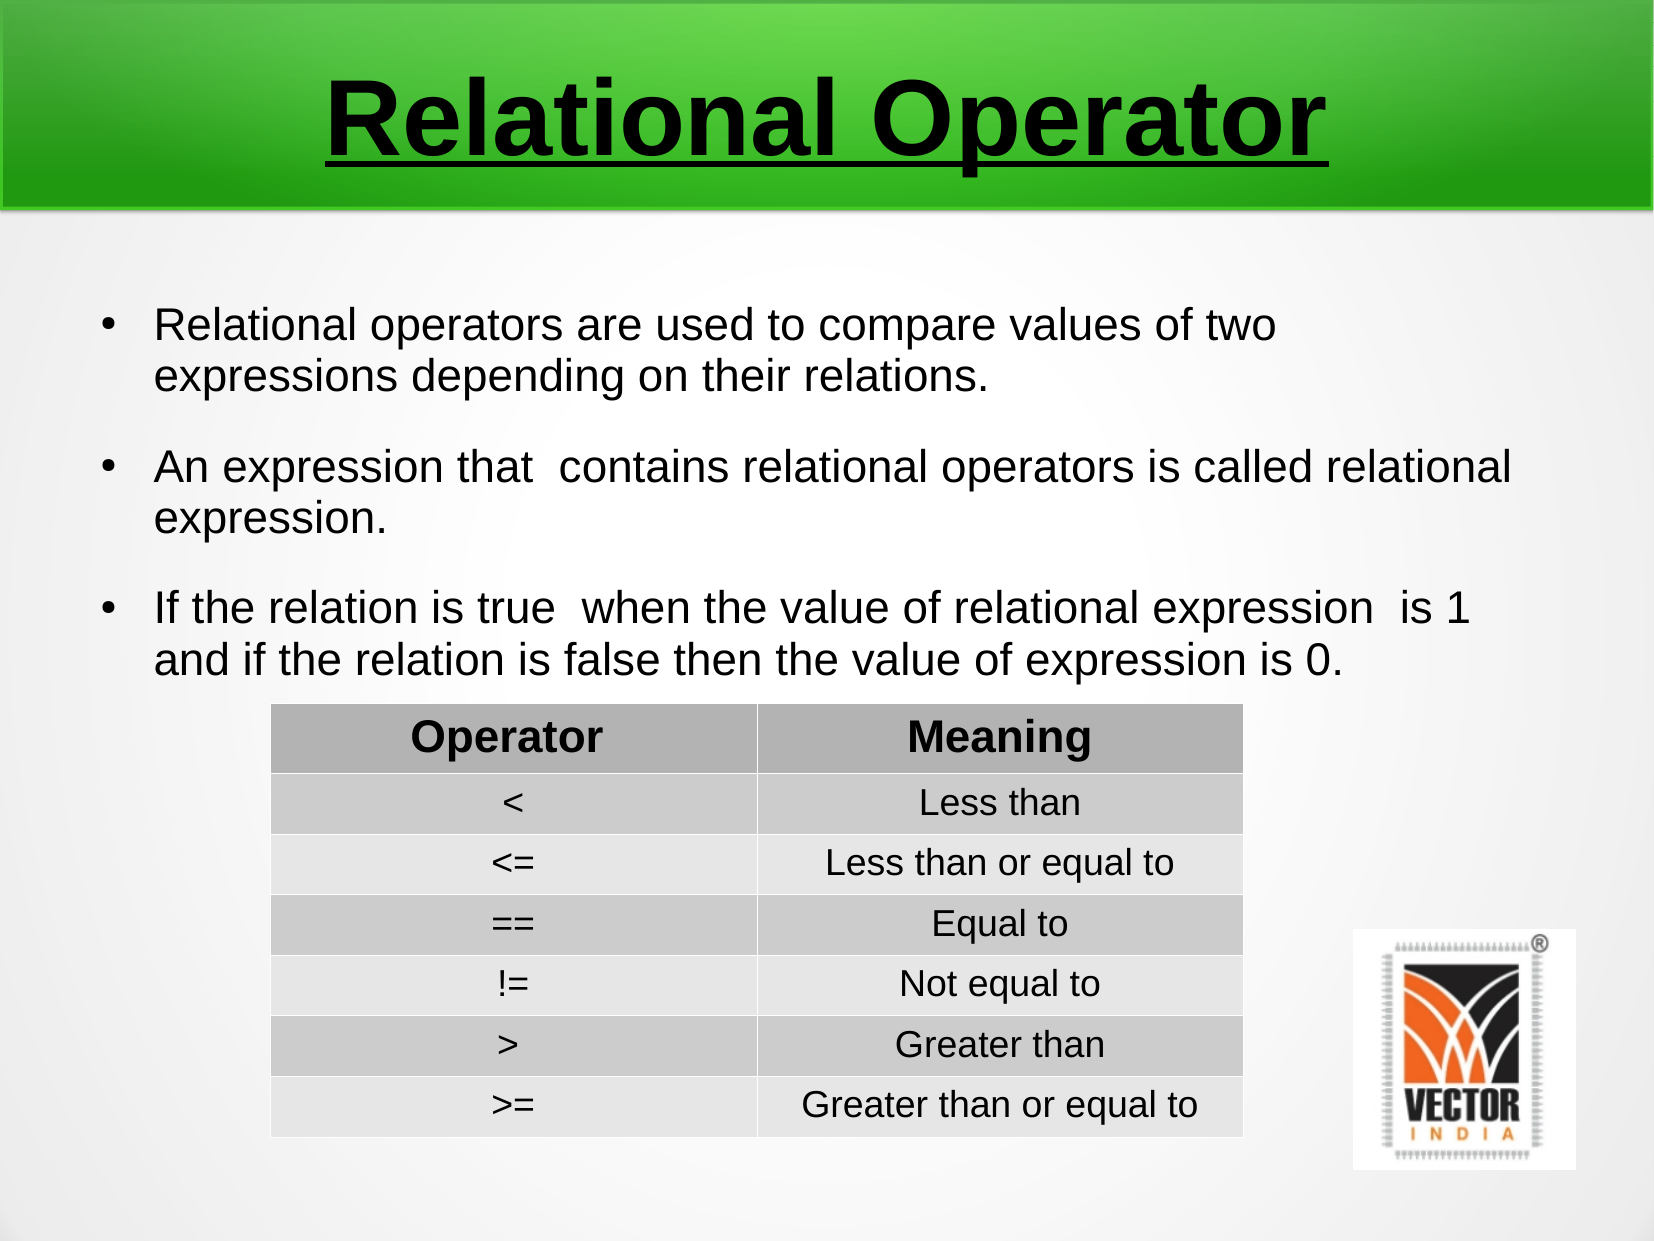

# Relational Operator
Relational operators are used to compare values of two expressions depending on their relations.
An expression that contains relational operators is called relational expression.
If the relation is true when the value of relational expression is 1 and if the relation is false then the value of expression is 0.
| Operator | Meaning |
| --- | --- |
| < | Less than |
| <= | Less than or equal to |
| == | Equal to |
| != | Not equal to |
| > | Greater than |
| >= | Greater than or equal to |